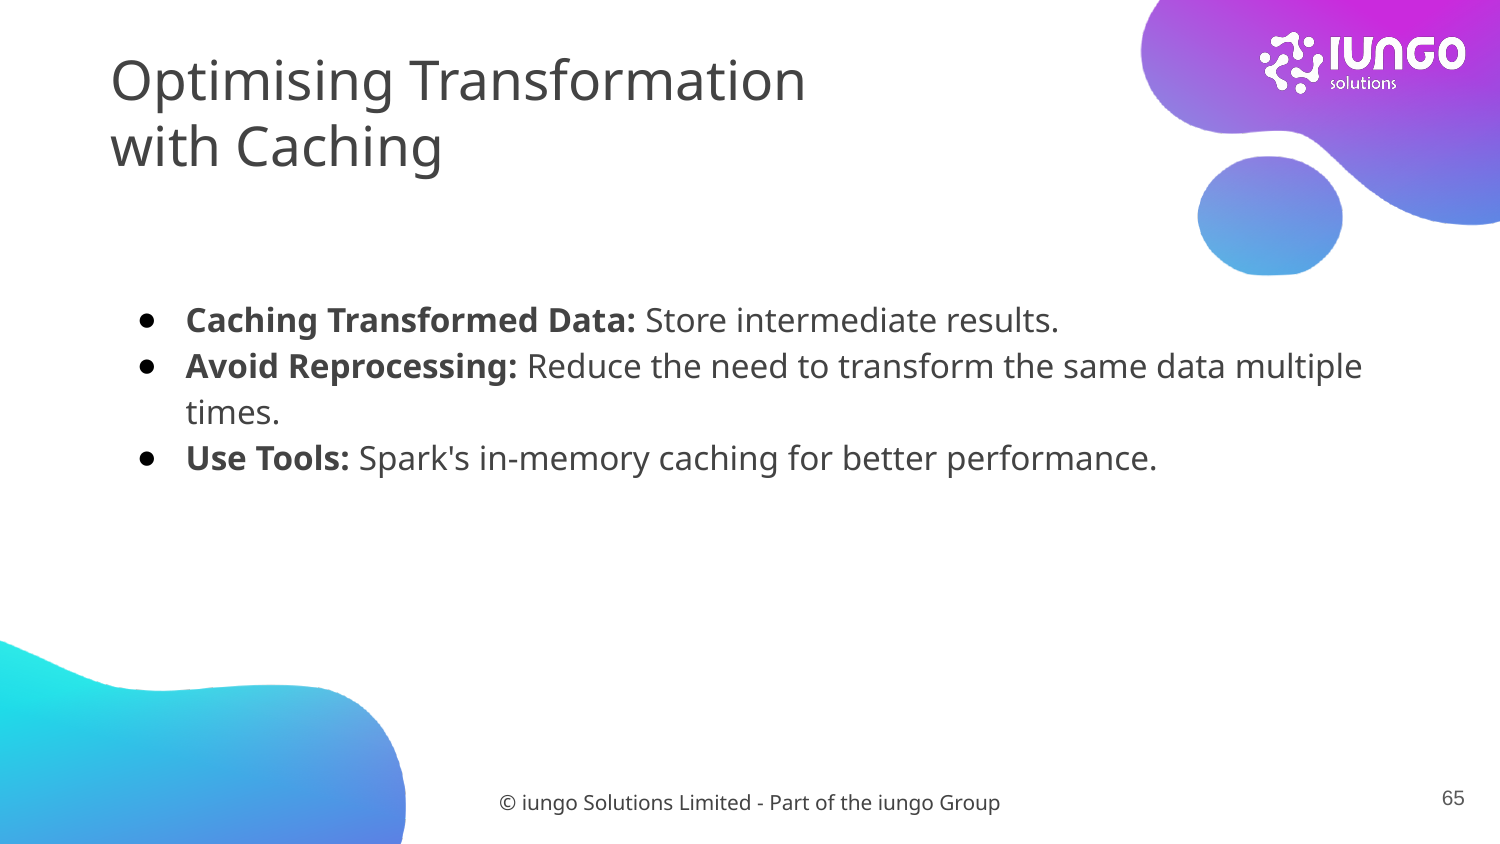

# Optimising Transformation with Caching
Caching Transformed Data: Store intermediate results.
Avoid Reprocessing: Reduce the need to transform the same data multiple times.
Use Tools: Spark's in-memory caching for better performance.